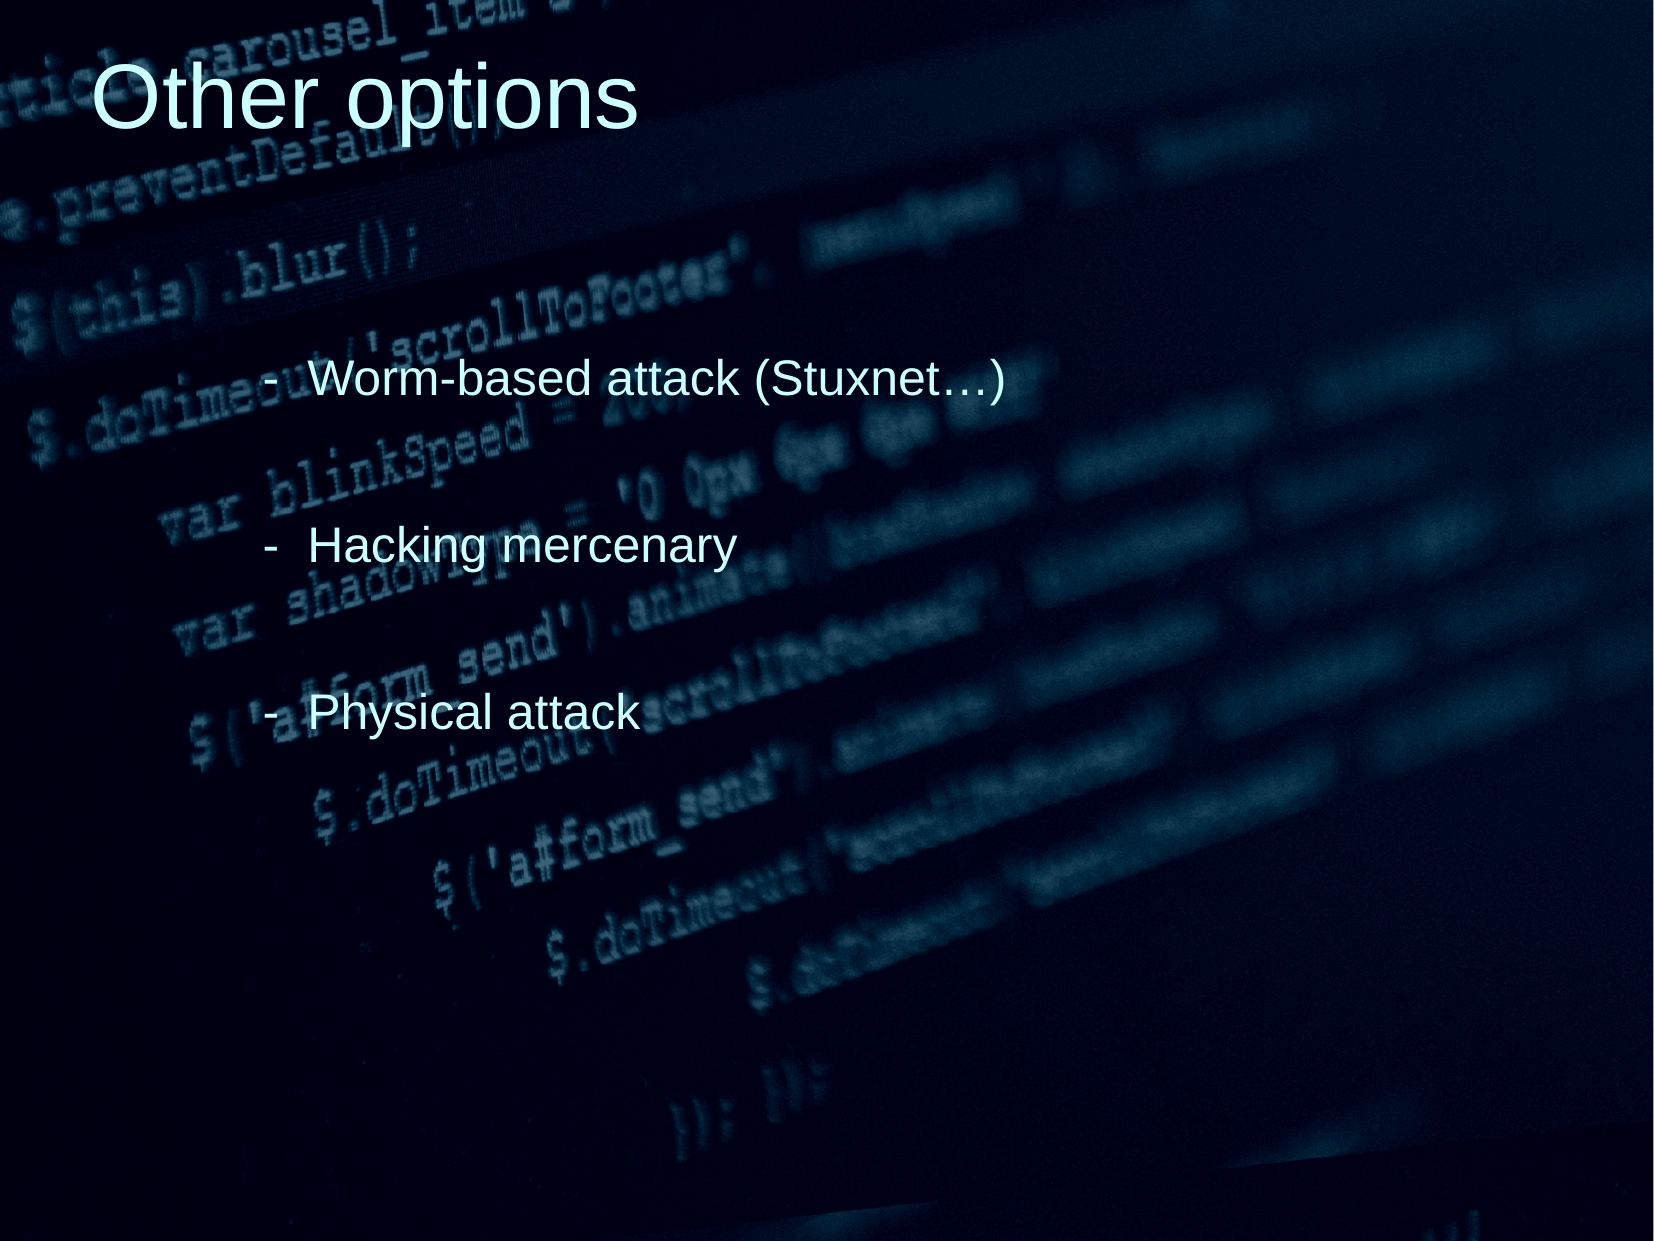

# Other options
- Worm-based attack (Stuxnet…)
- Hacking mercenary
- Physical attack